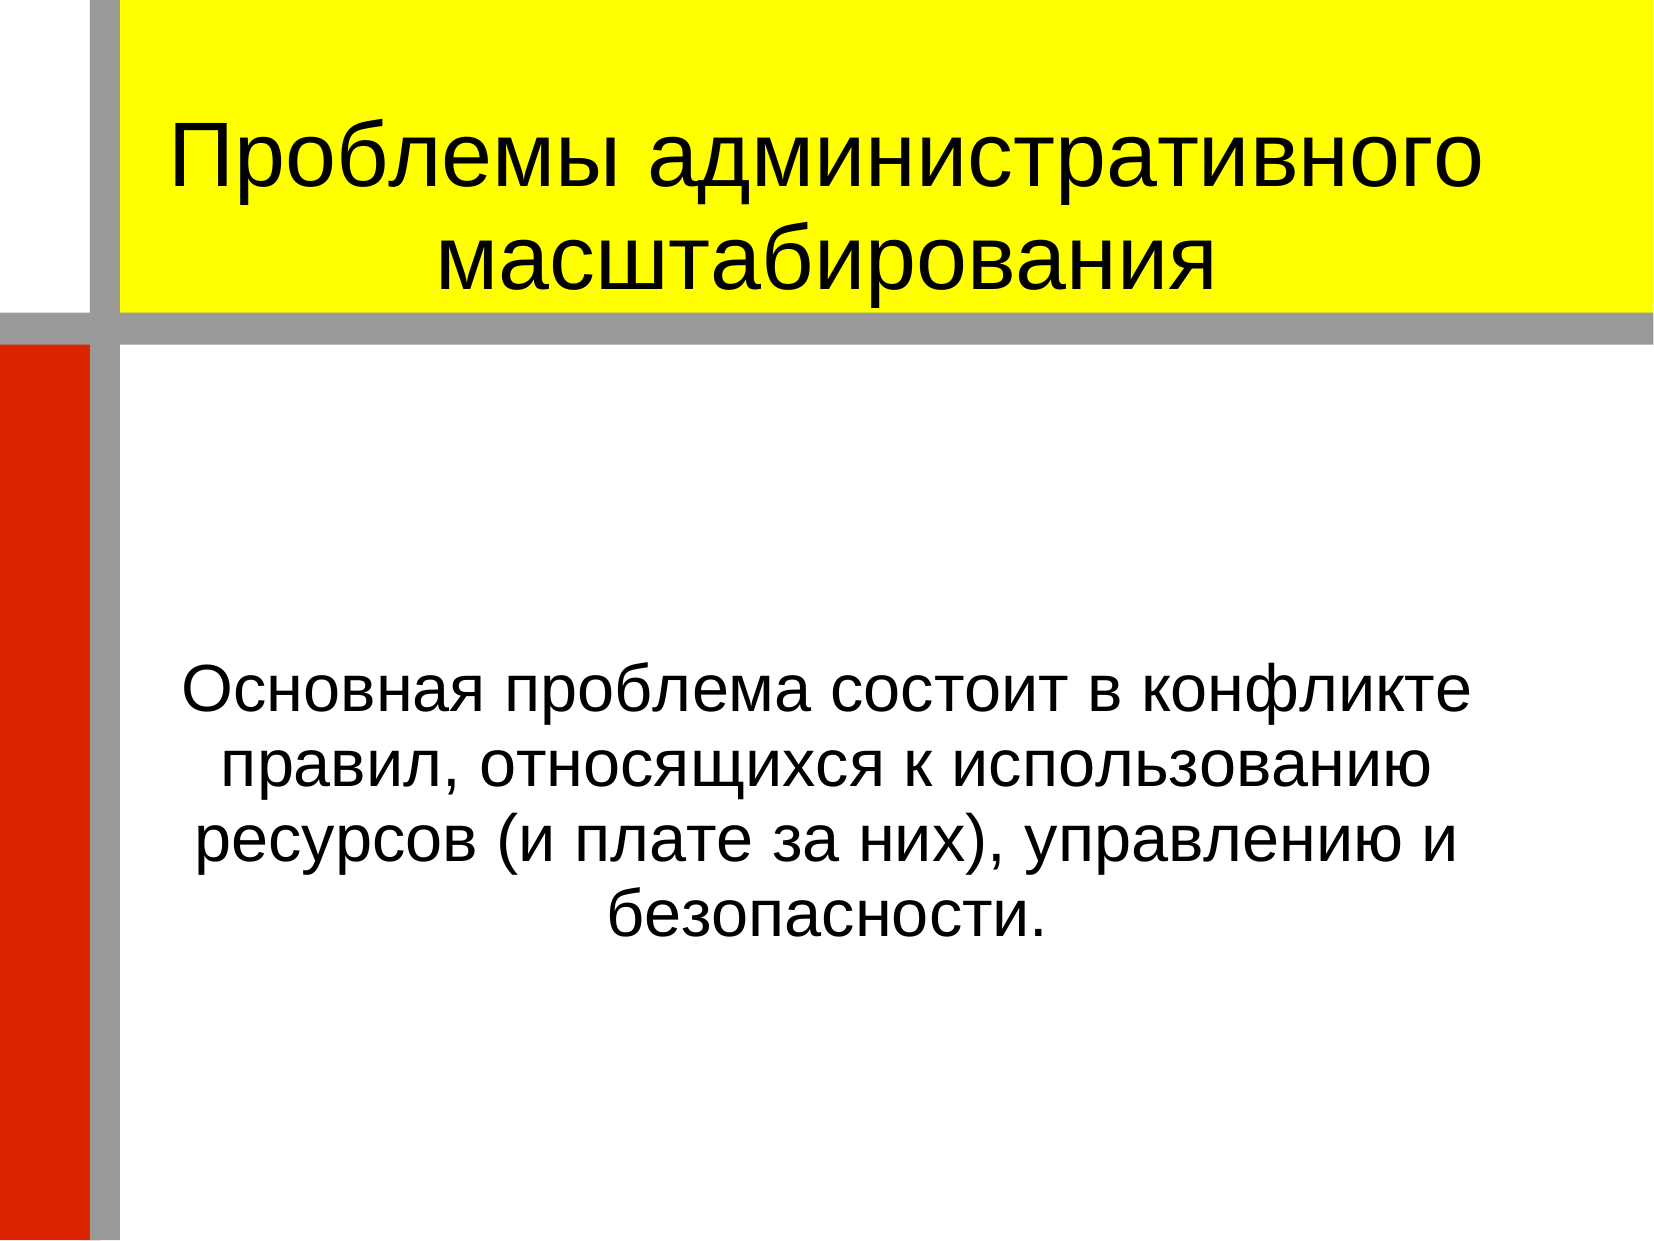

# Проблемы административного масштабирования
Основная проблема состоит в конфликте правил, относящихся к использованию ресурсов (и плате за них), управлению и безопасности.